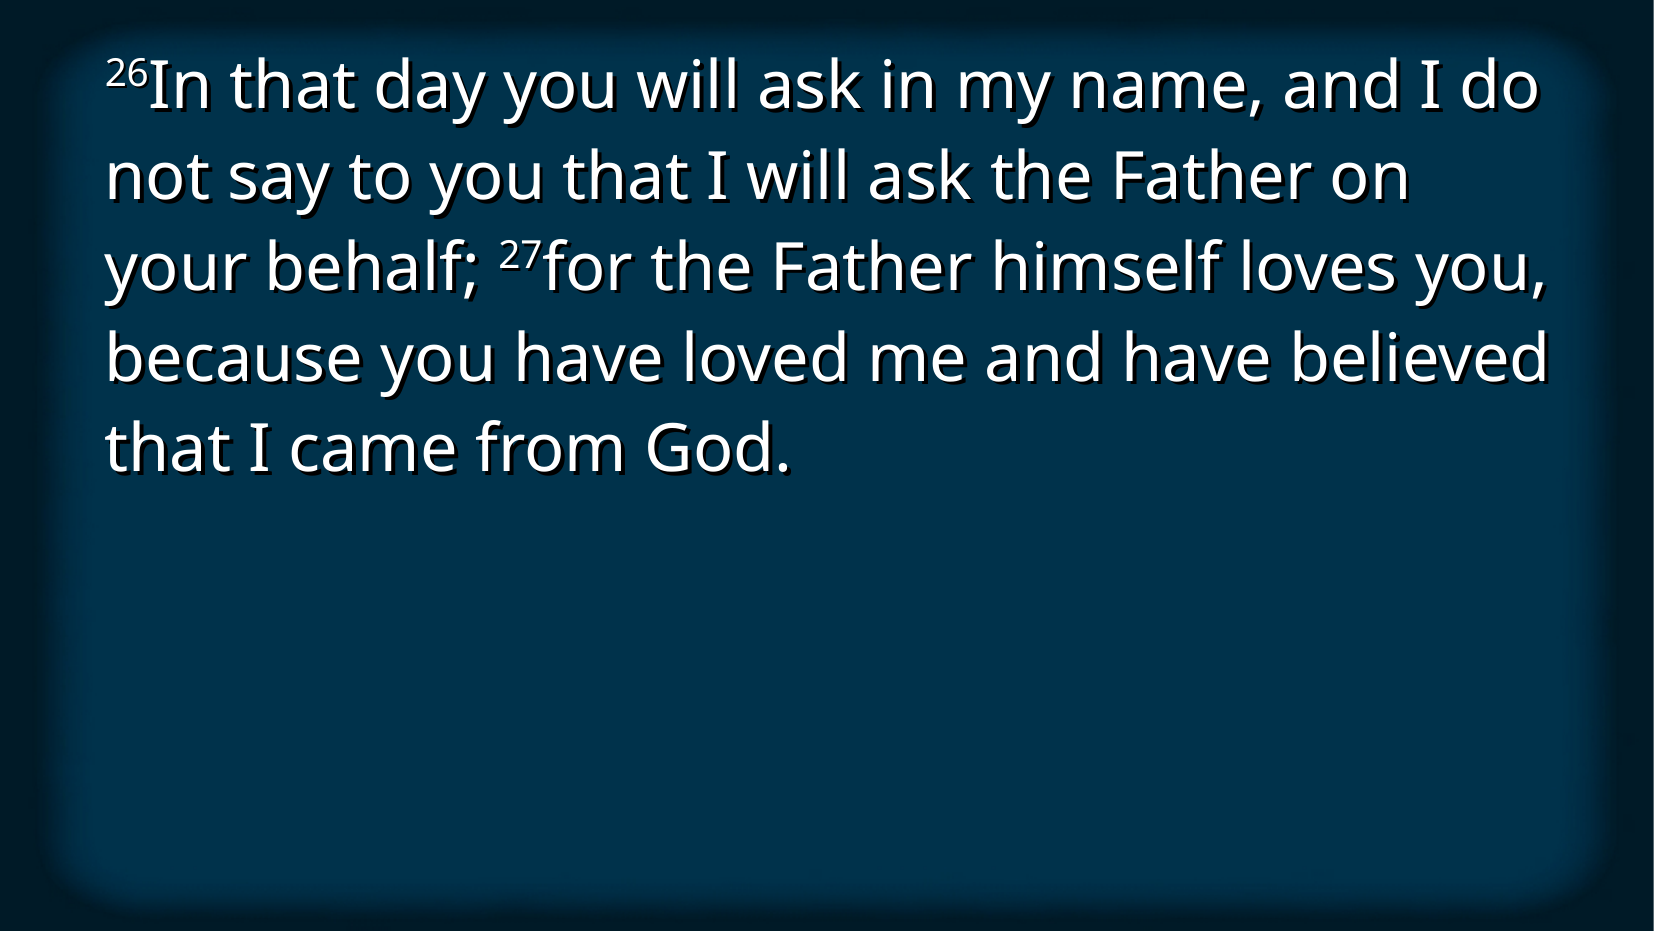

26In that day you will ask in my name, and I do not say to you that I will ask the Father on your behalf; 27for the Father himself loves you, because you have loved me and have believed that I came from God.